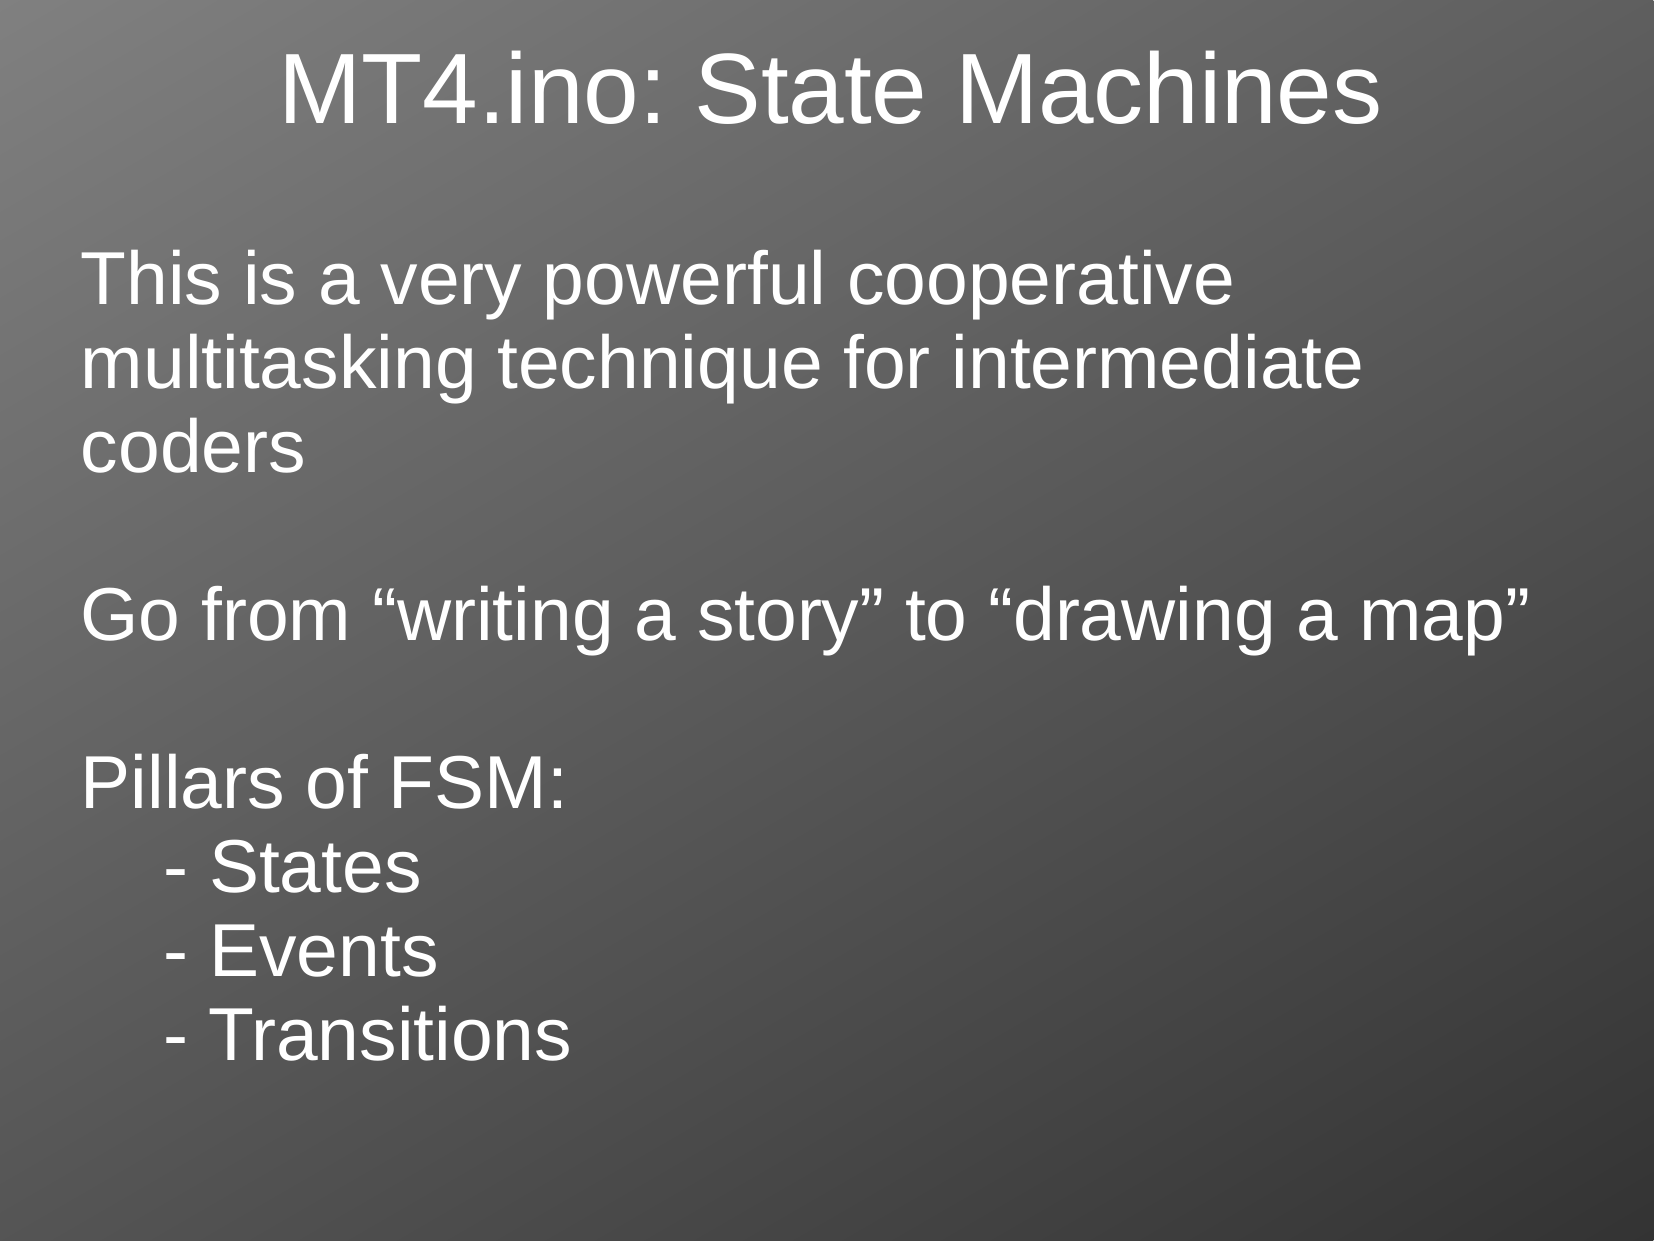

# MT4.ino: State Machines
This is a very powerful cooperative multitasking technique for intermediate coders
Go from “writing a story” to “drawing a map”
Pillars of FSM:
 - States
 - Events
 - Transitions